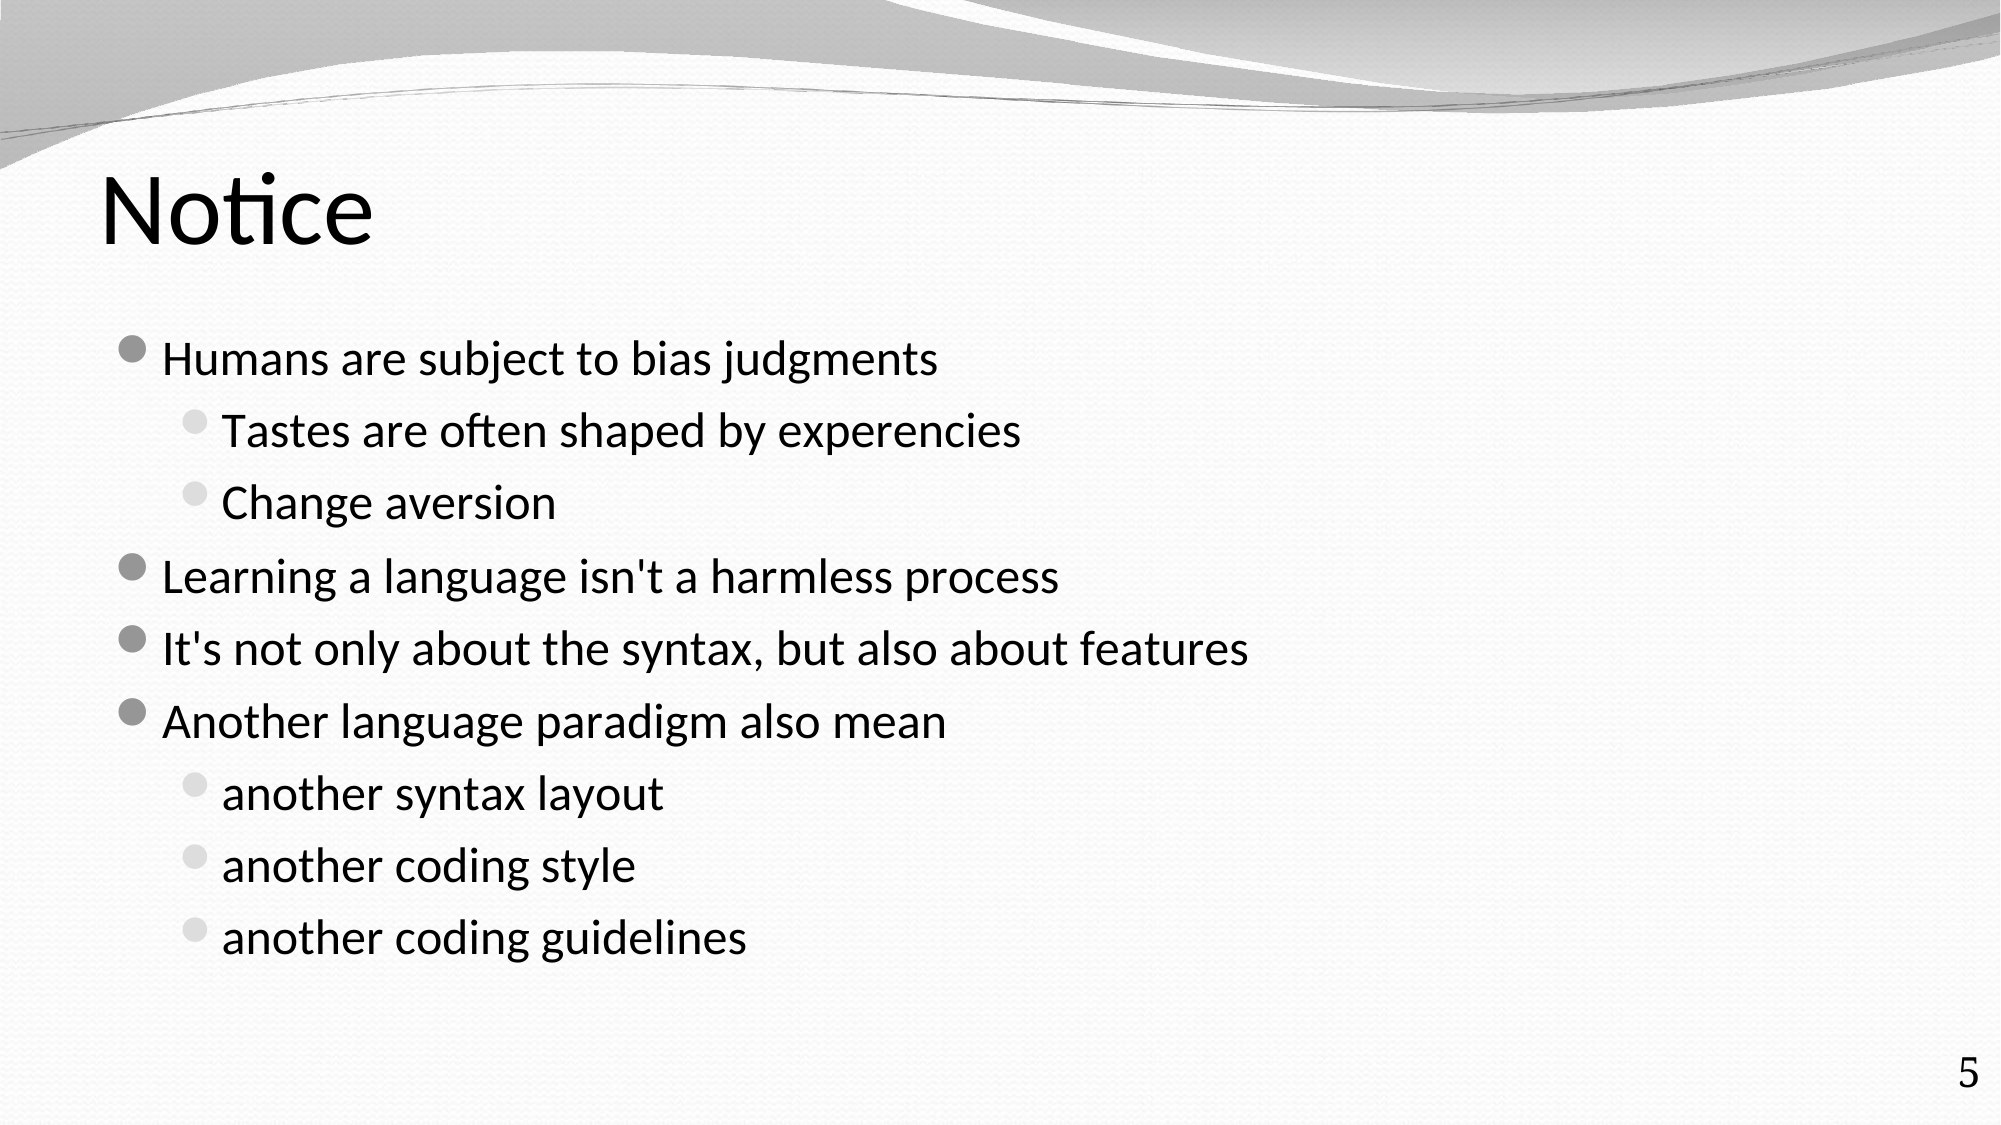

Notice
# Humans are subject to bias judgments
Tastes are often shaped by experencies
Change aversion
Learning a language isn't a harmless process
It's not only about the syntax, but also about features
Another language paradigm also mean
another syntax layout
another coding style
another coding guidelines